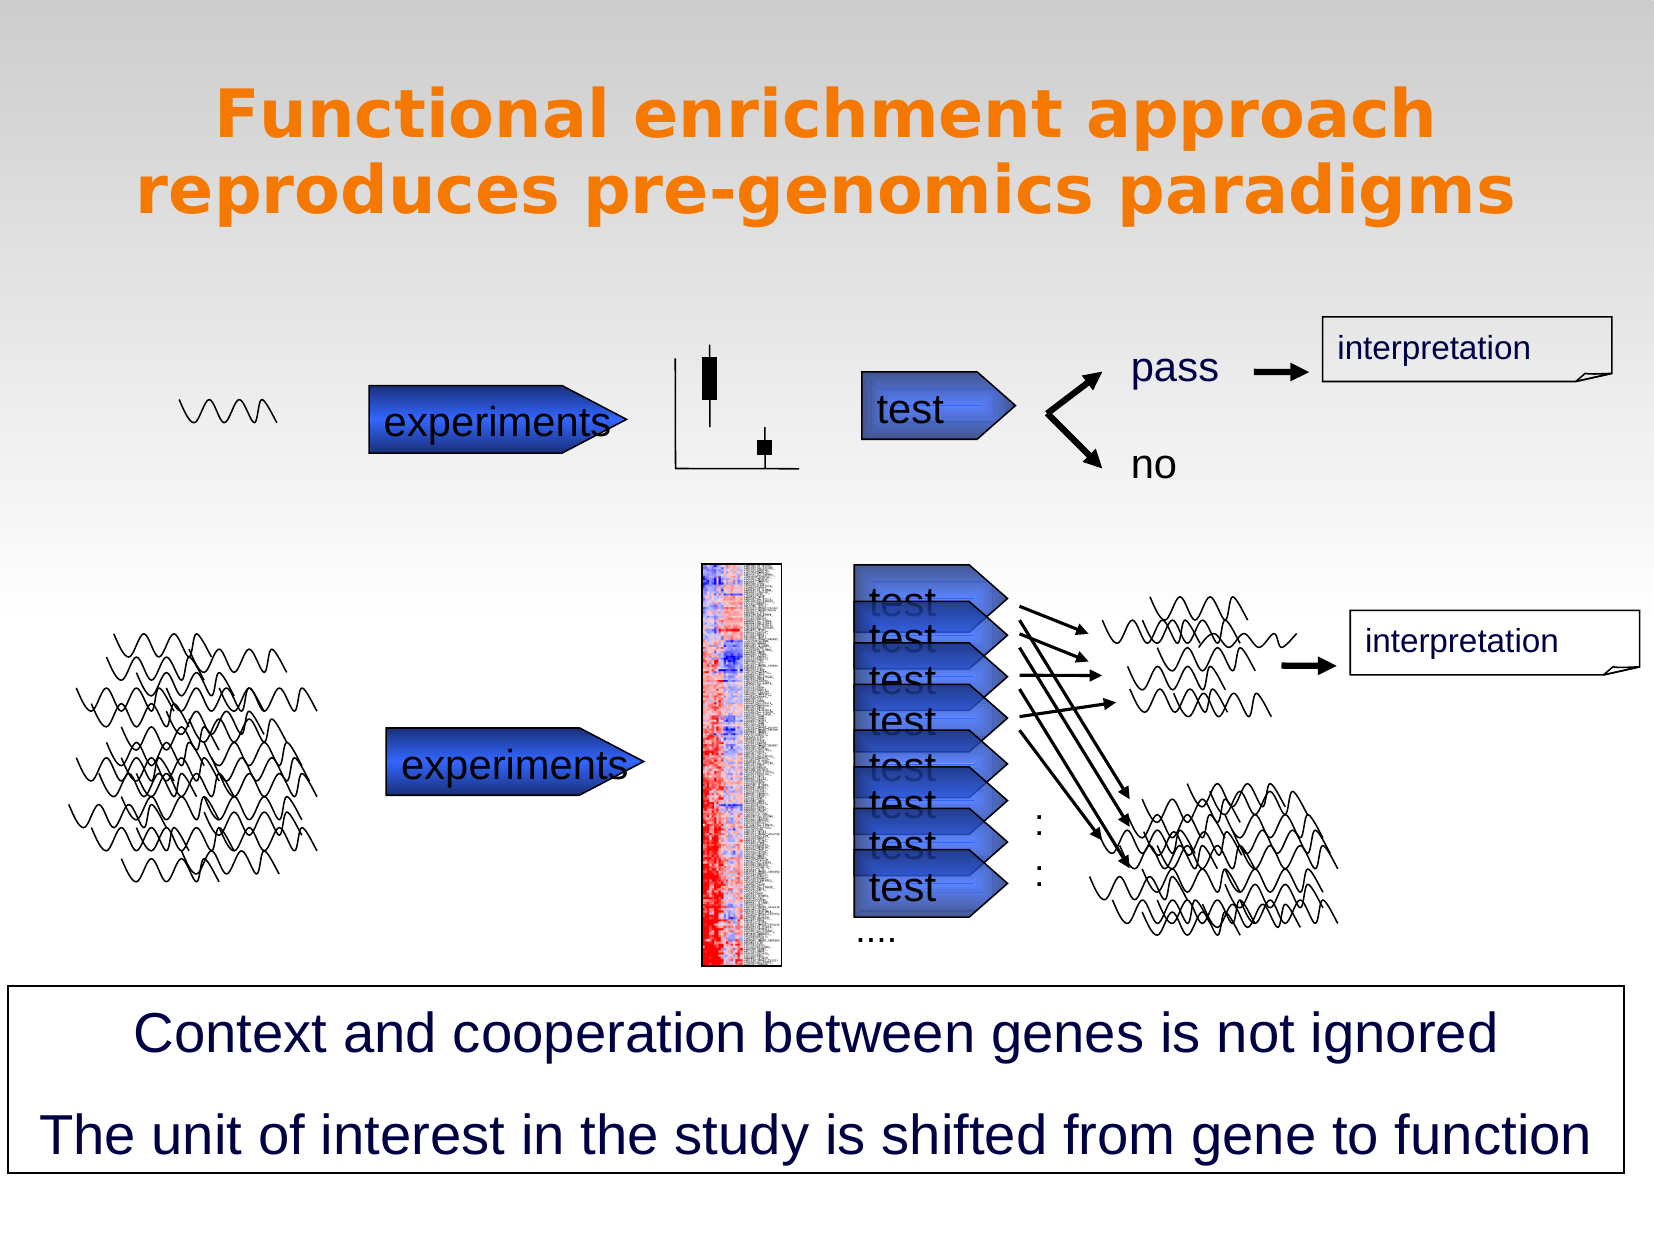

# Functional enrichment approach reproduces pre-genomics paradigms
interpretation
pass
test
experiments
no
test
test
interpretation
test
test
experiments
test
test
test
:
:
test
....
Context and cooperation between genes is not ignored
The unit of interest in the study is shifted from gene to function